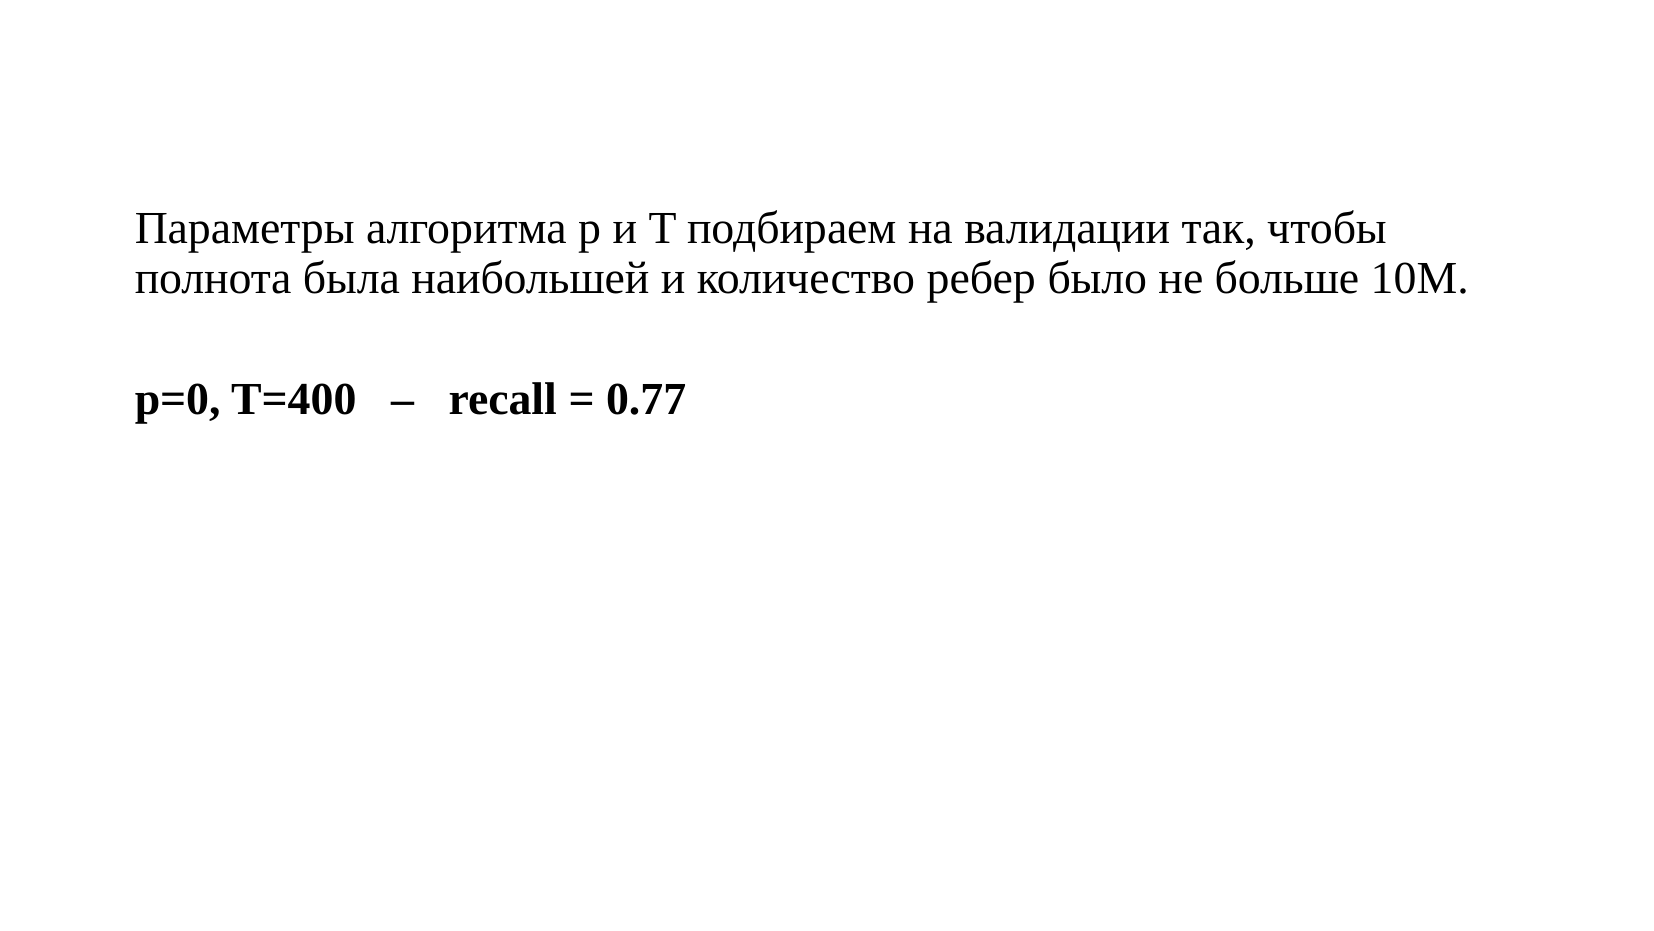

Параметры алгоритма p и T подбираем на валидации так, чтобы полнота была наибольшей и количество ребер было не больше 10М.
p=0, T=400 – recall = 0.77